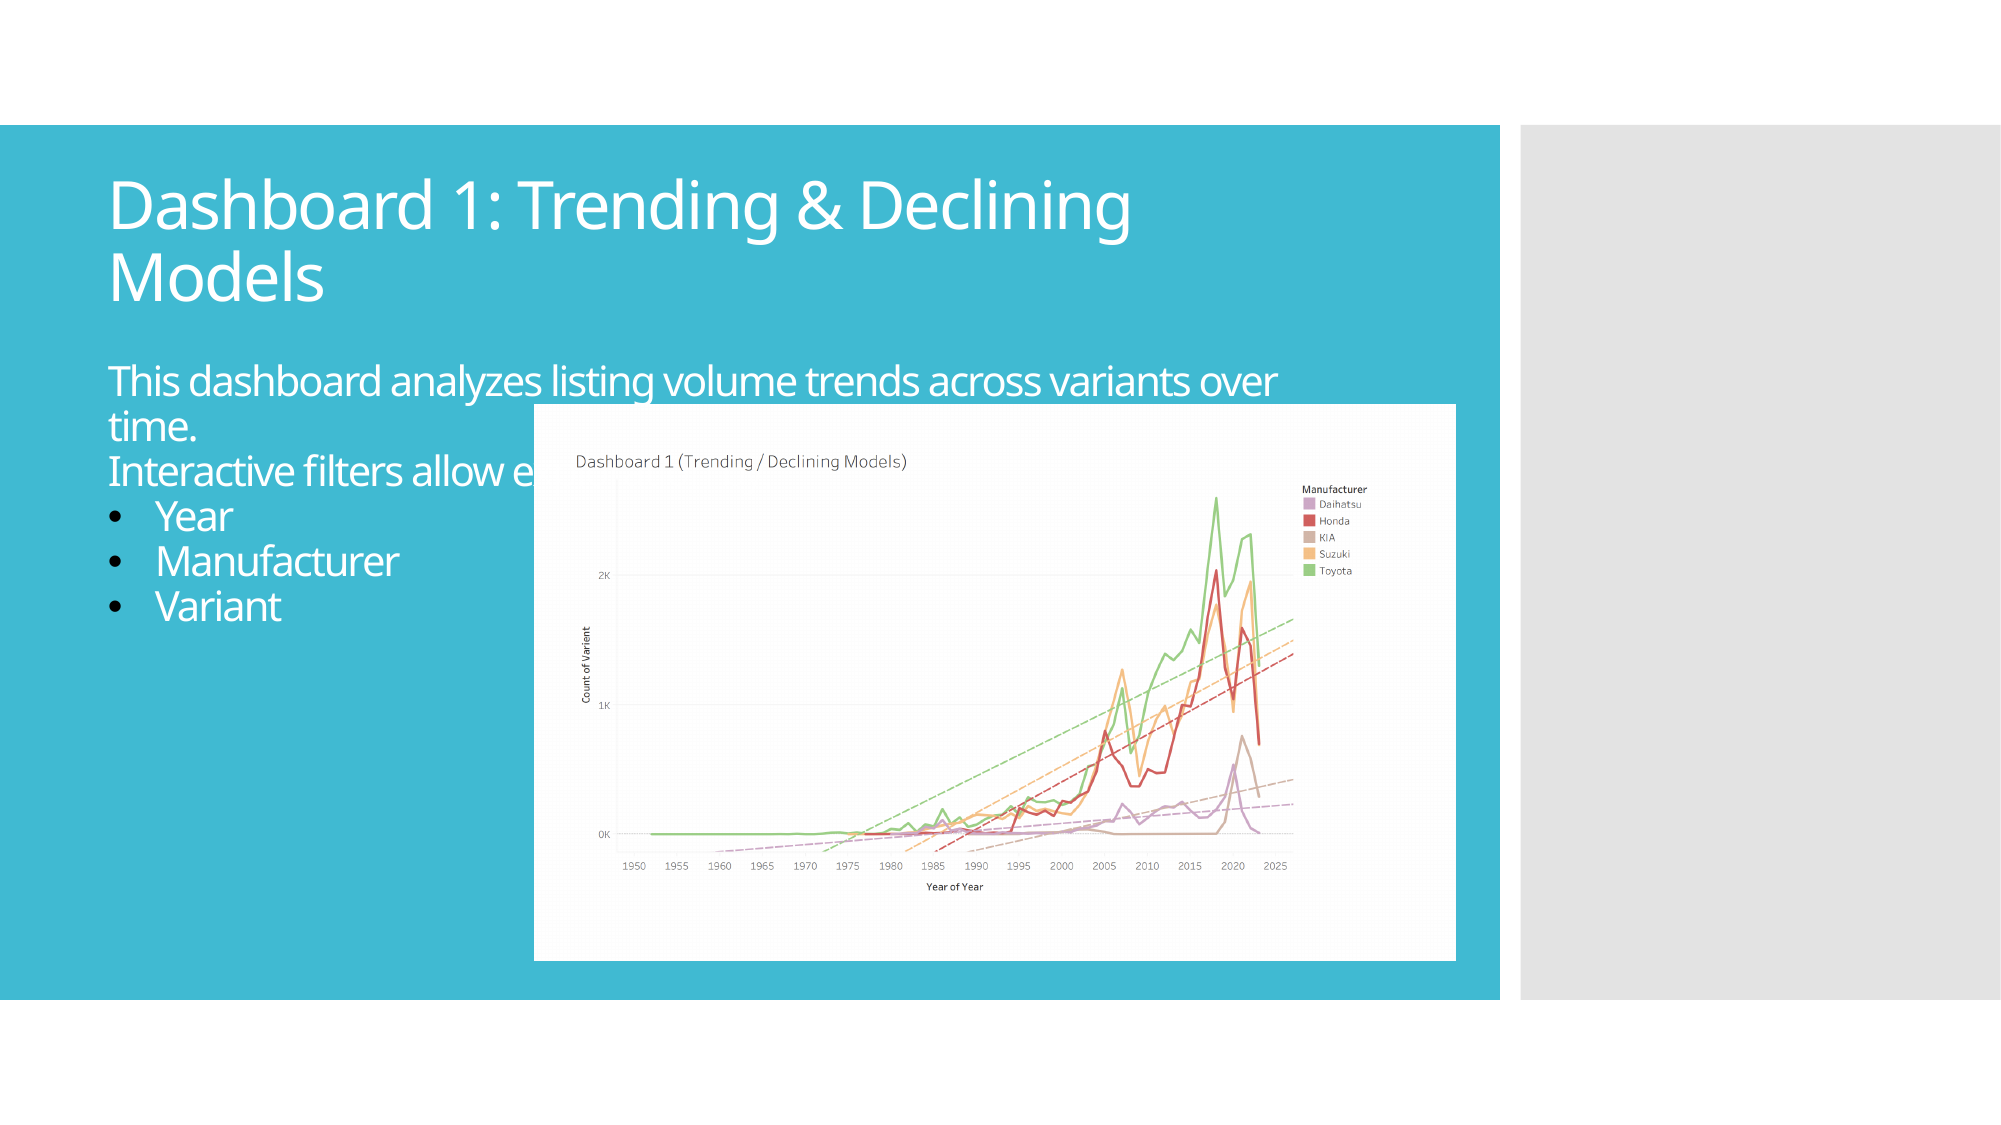

# Dashboard 1: Trending & Declining Models
This dashboard analyzes listing volume trends across variants over time.
Interactive filters allow exploration by:
Year
Manufacturer
Variant